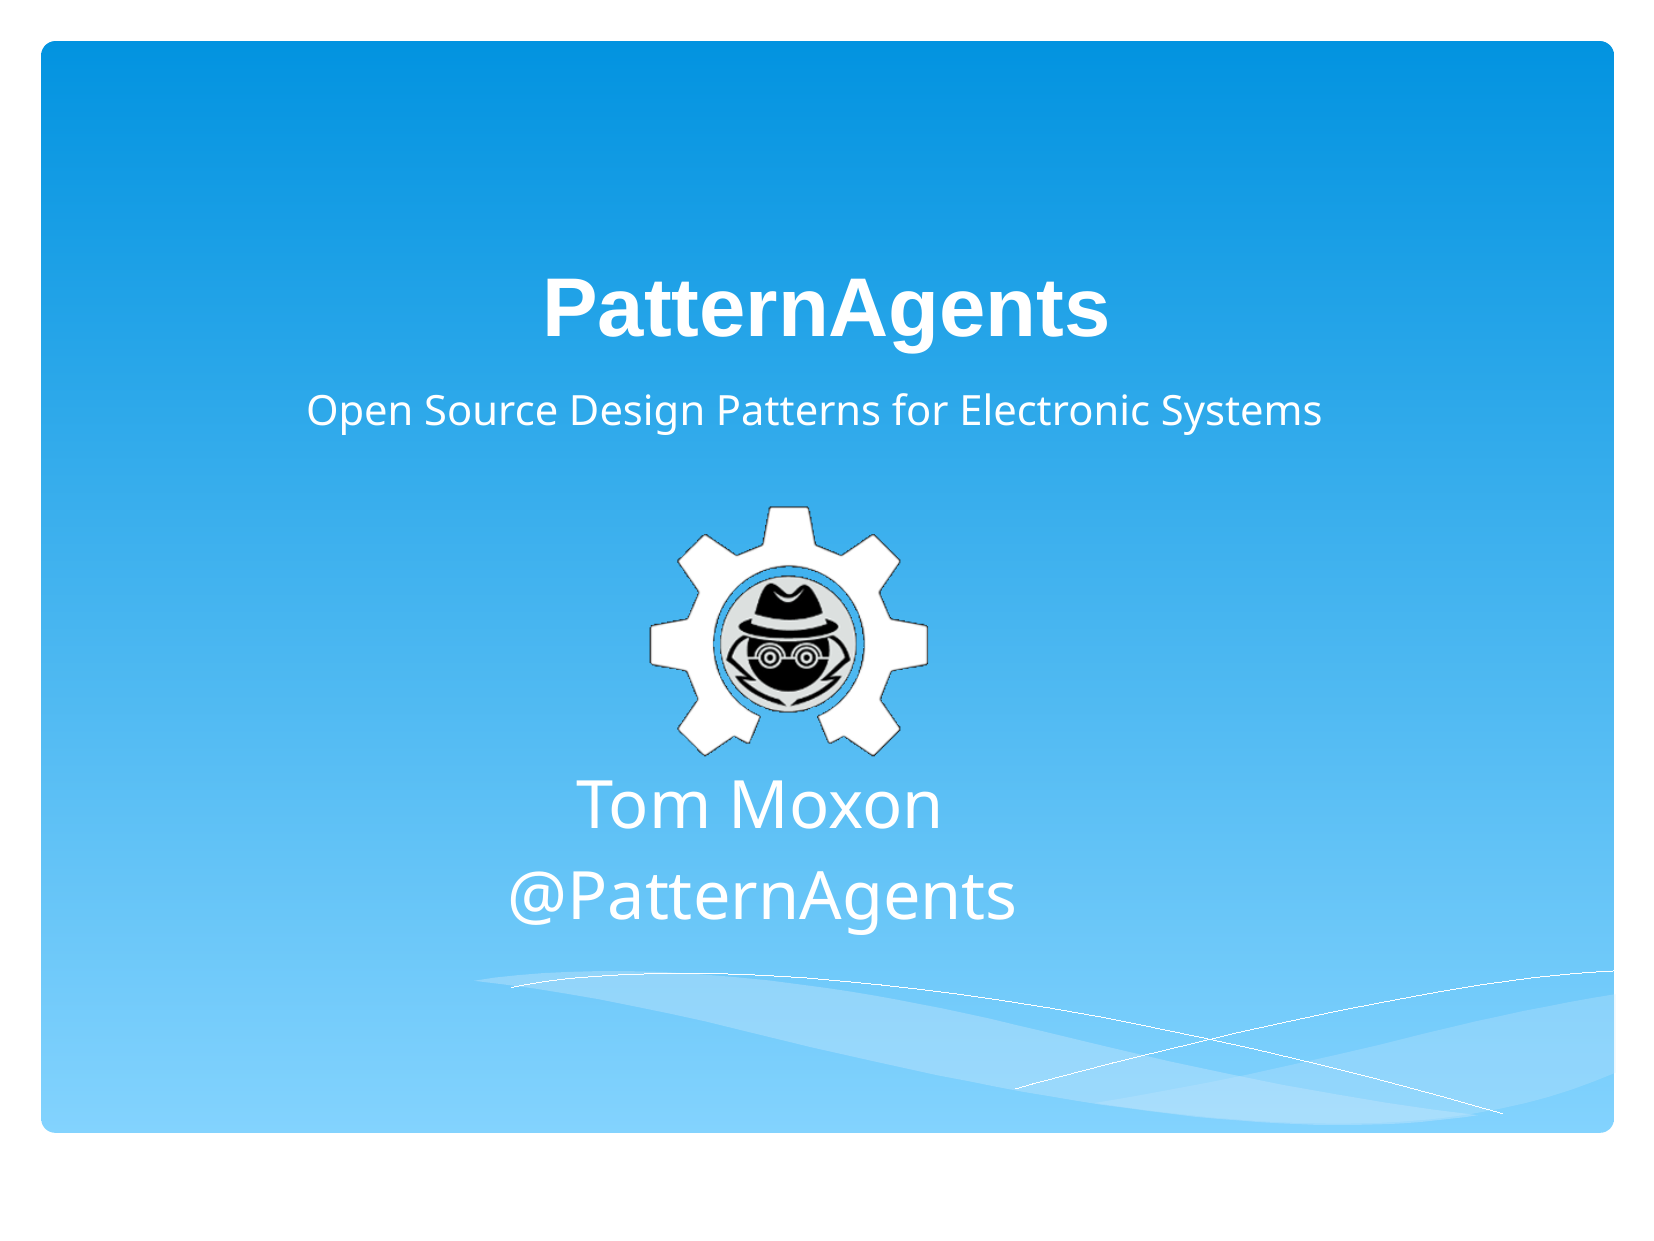

PatternAgents
# Open Source Design Patterns for Electronic Systems
 Tom Moxon
@PatternAgents